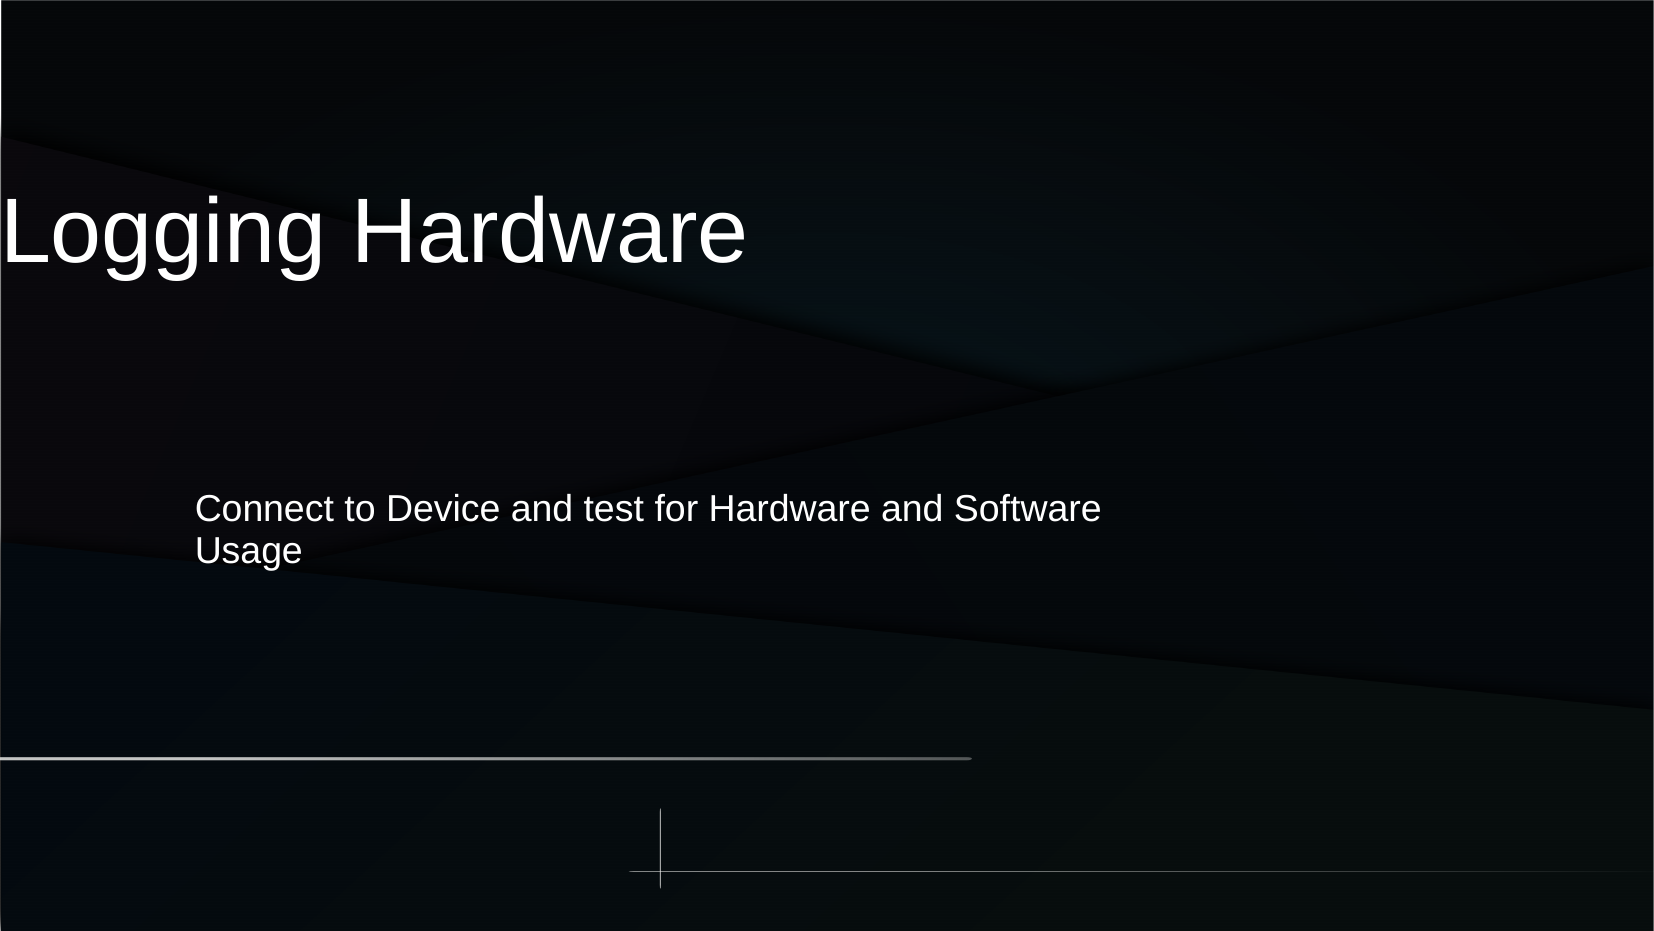

# Logging Hardware
Connect to Device and test for Hardware and Software Usage